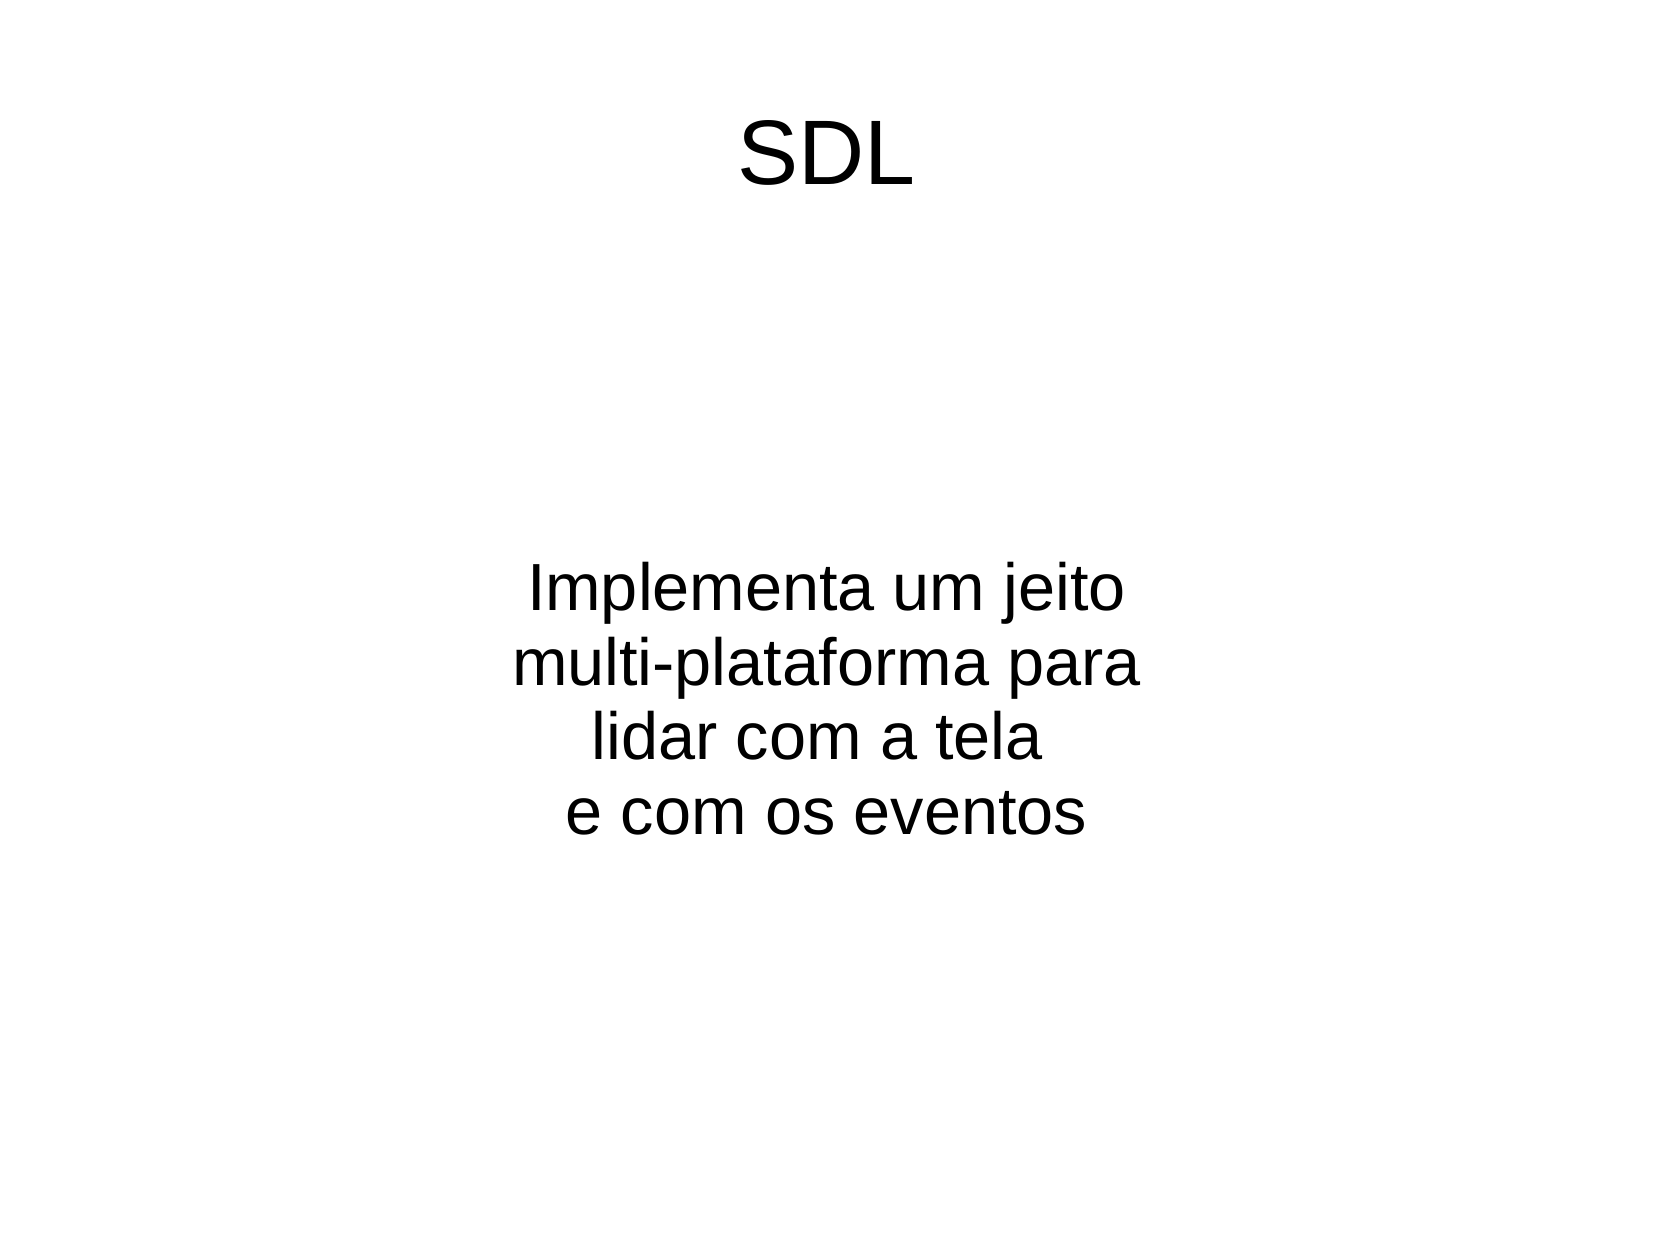

# SDL
Implementa um jeito
multi-plataforma para
lidar com a tela
e com os eventos